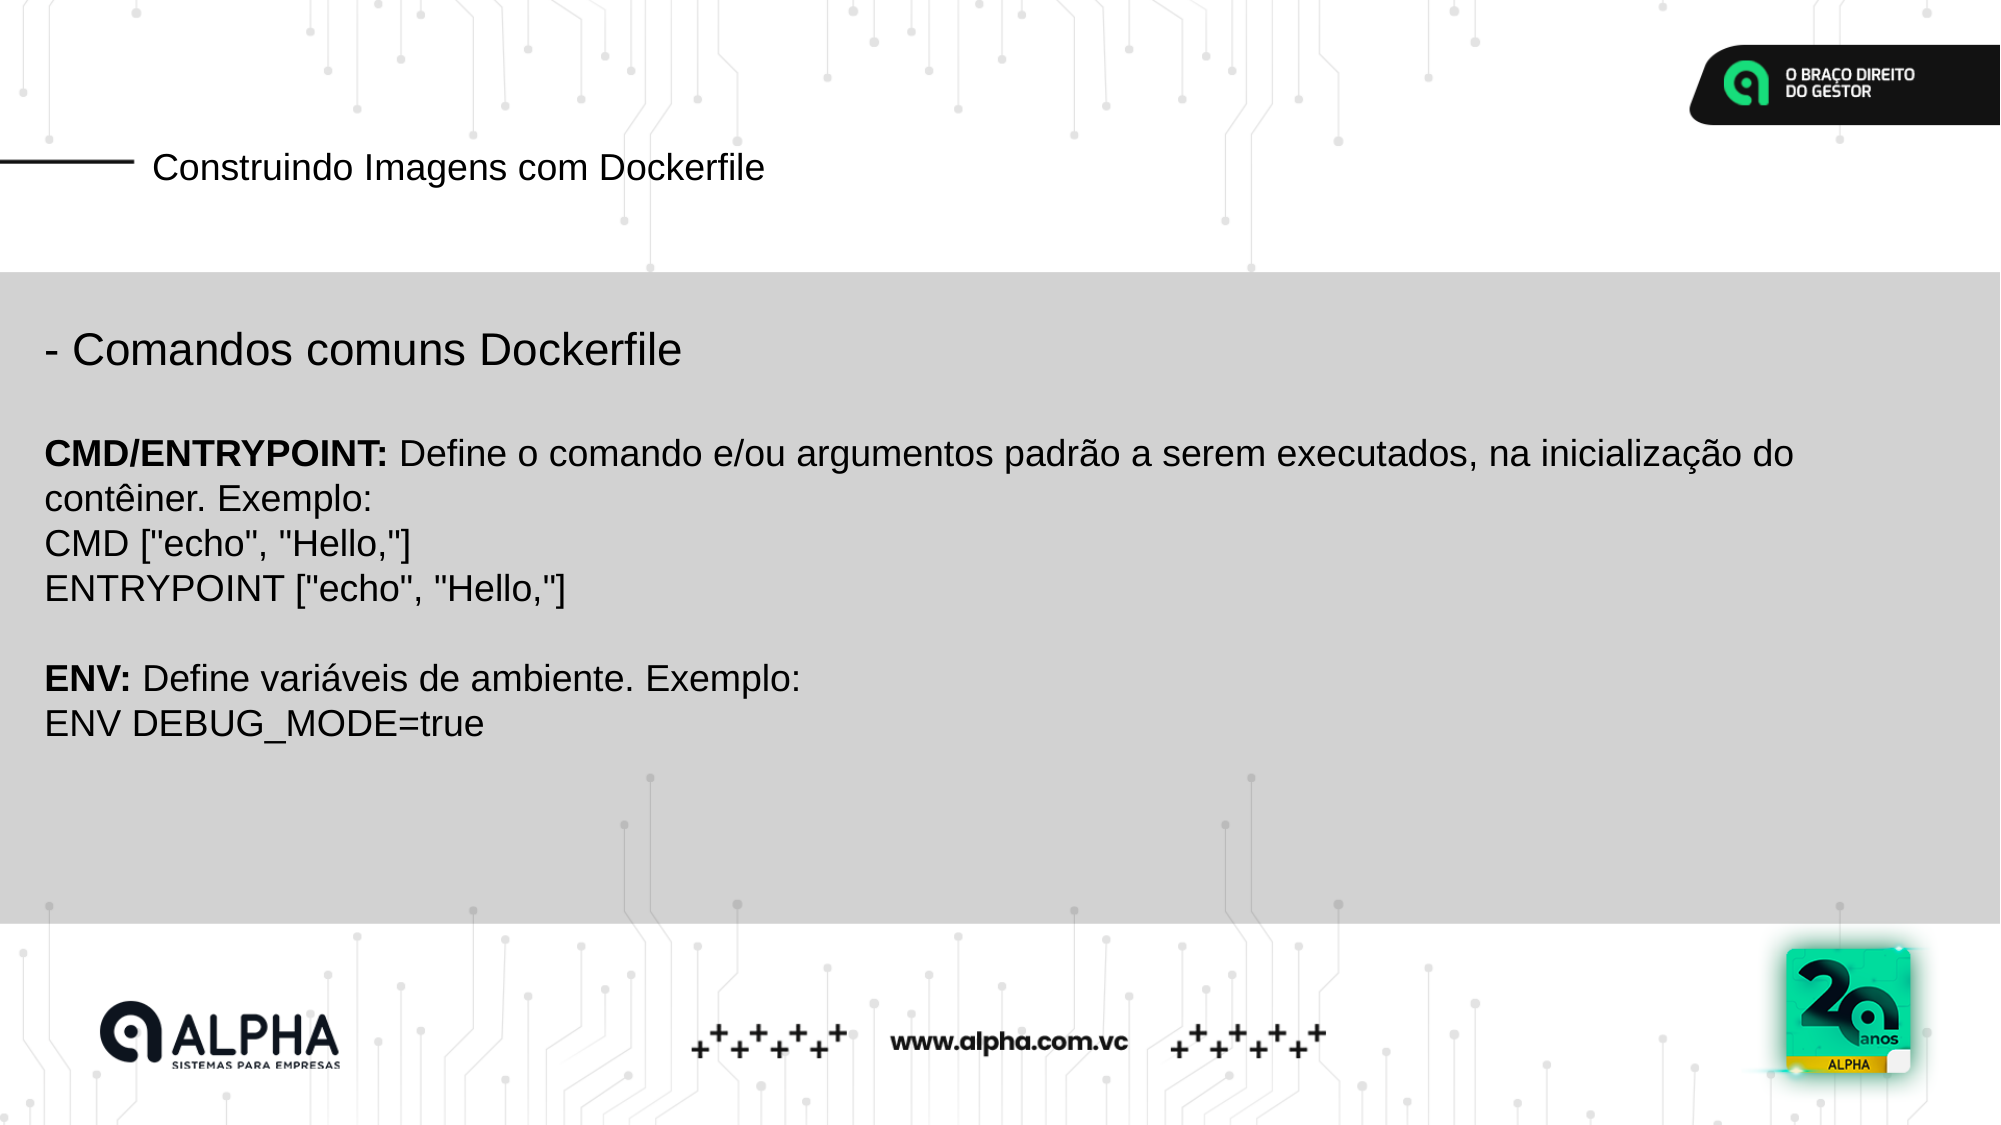

Construindo Imagens com Dockerfile
- Comandos comuns Dockerfile
CMD/ENTRYPOINT: Define o comando e/ou argumentos padrão a serem executados, na inicialização do contêiner. Exemplo:
CMD ["echo", "Hello,"]
ENTRYPOINT ["echo", "Hello,"]
ENV: Define variáveis de ambiente. Exemplo:
ENV DEBUG_MODE=true